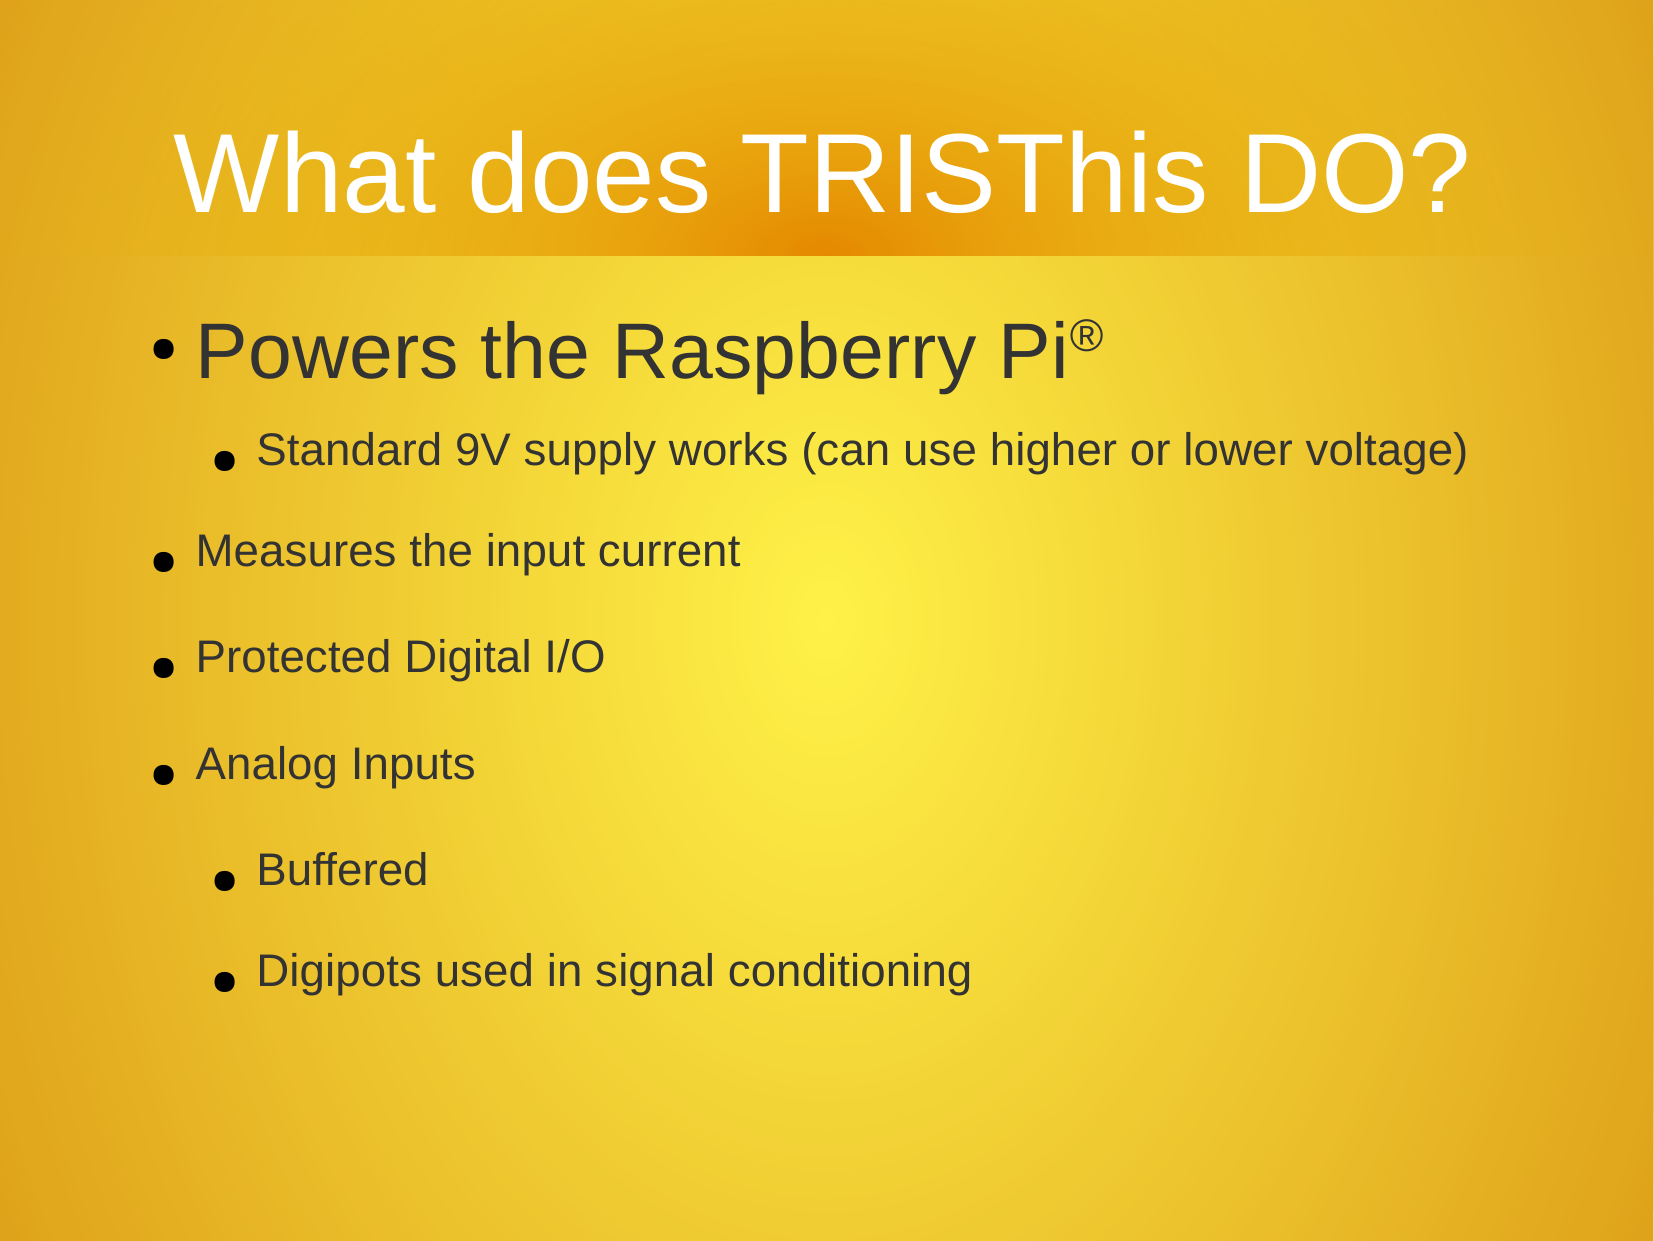

# What does TRISThis DO?
Powers the Raspberry Pi®
Standard 9V supply works (can use higher or lower voltage)
Measures the input current
Protected Digital I/O
Analog Inputs
Buffered
Digipots used in signal conditioning